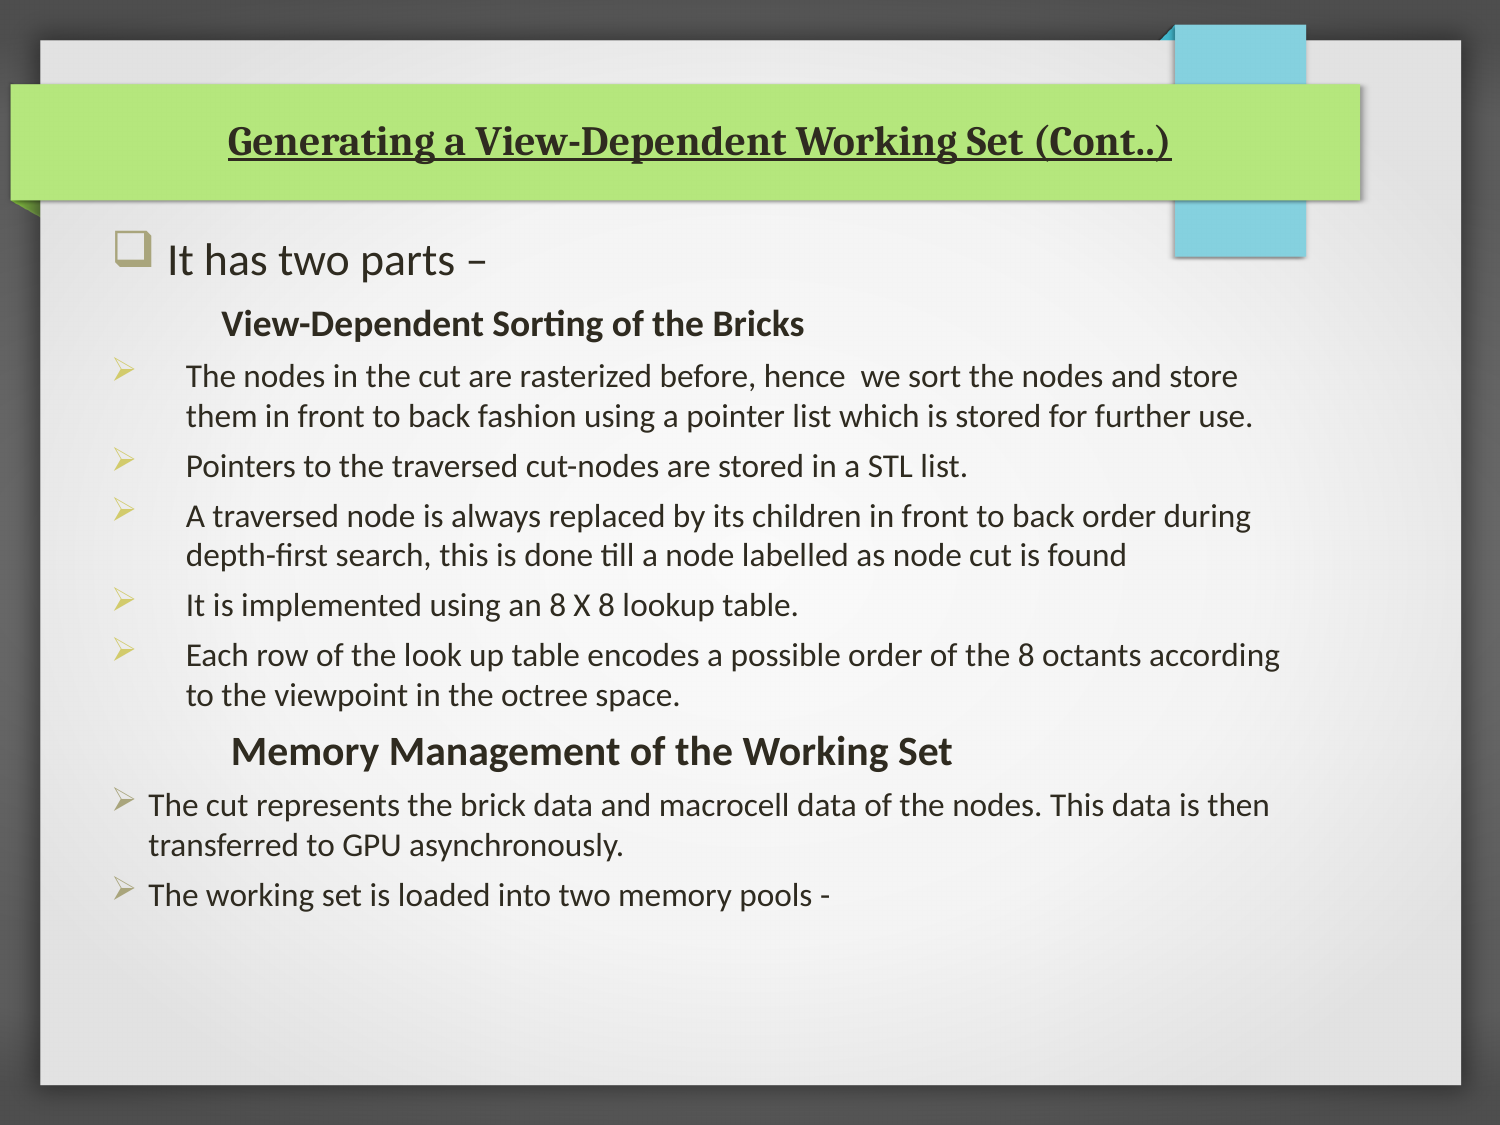

# Generating a View-Dependent Working Set (Cont..)
 It has two parts –
 View-Dependent Sorting of the Bricks
The nodes in the cut are rasterized before, hence we sort the nodes and store them in front to back fashion using a pointer list which is stored for further use.
Pointers to the traversed cut-nodes are stored in a STL list.
A traversed node is always replaced by its children in front to back order during depth-first search, this is done till a node labelled as node cut is found
It is implemented using an 8 X 8 lookup table.
Each row of the look up table encodes a possible order of the 8 octants according to the viewpoint in the octree space.
 Memory Management of the Working Set
The cut represents the brick data and macrocell data of the nodes. This data is then transferred to GPU asynchronously.
The working set is loaded into two memory pools -